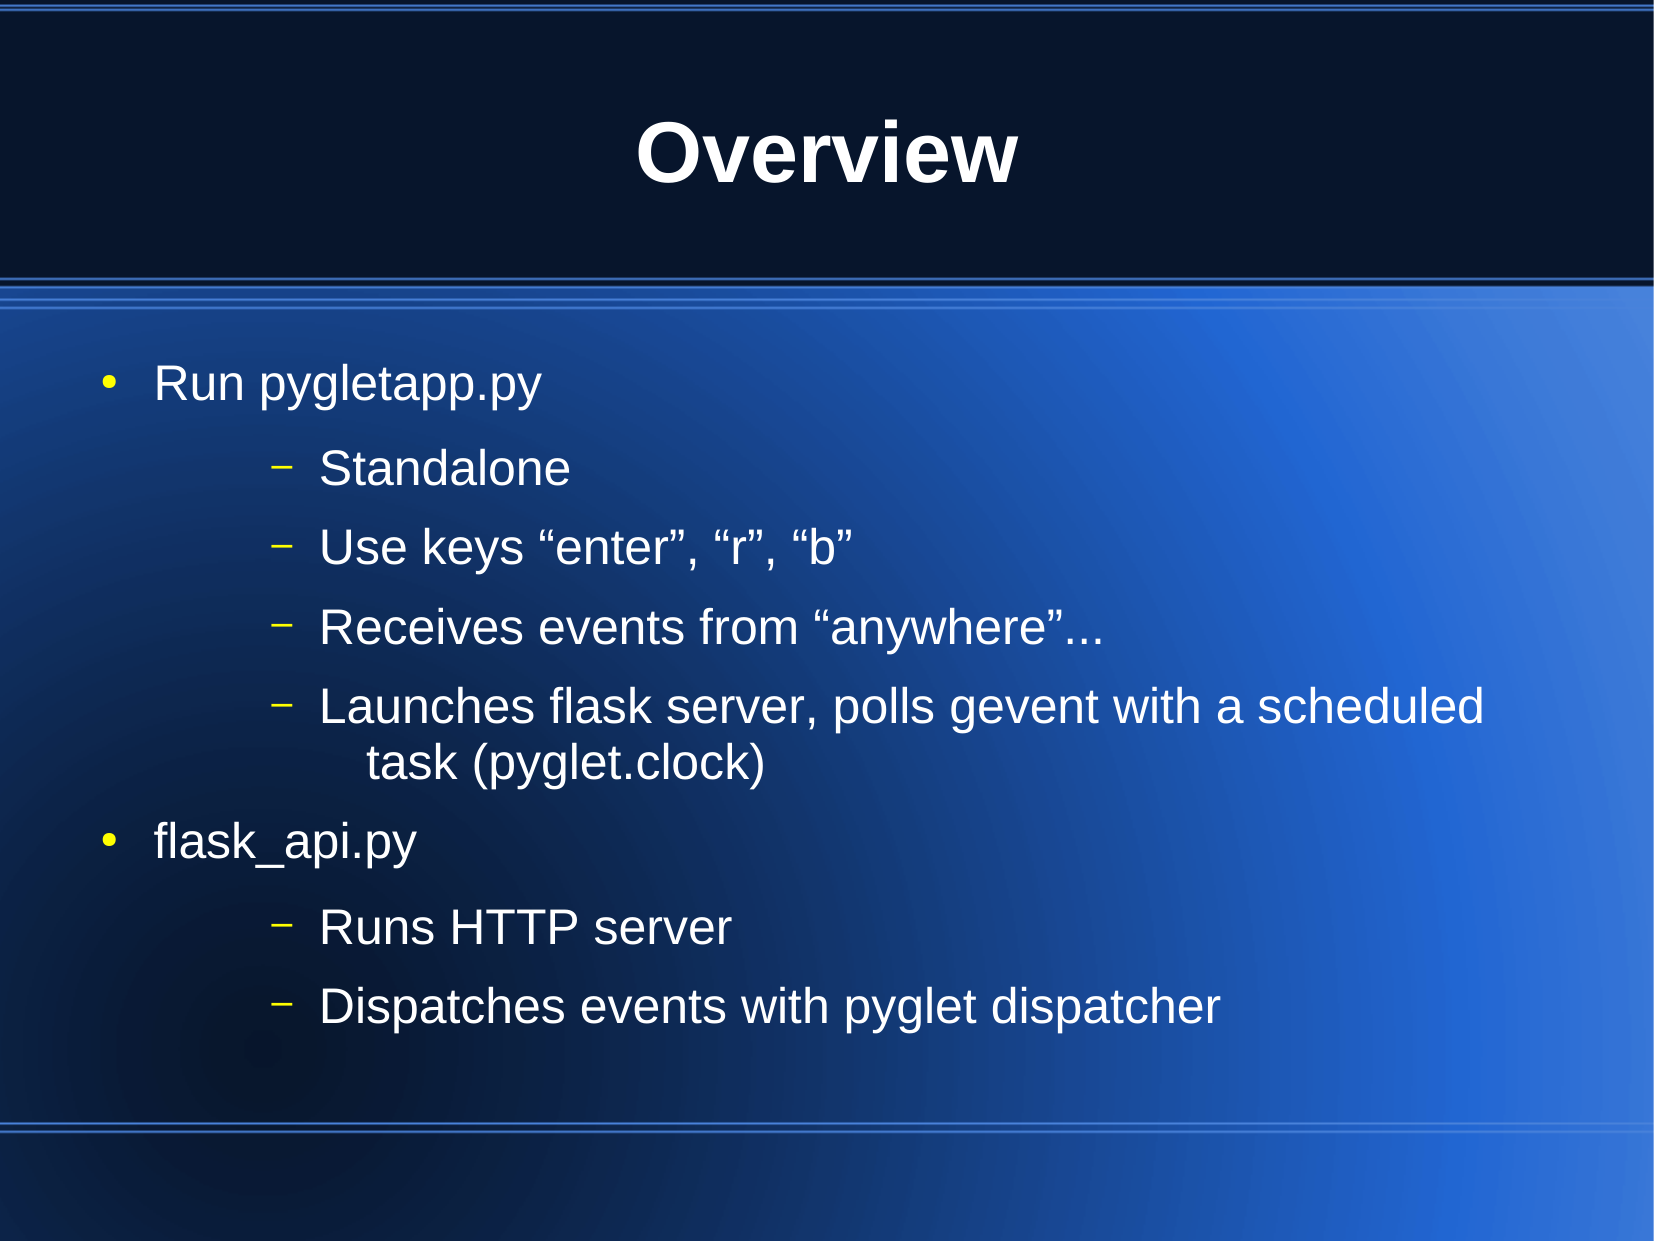

# Overview
Run pygletapp.py
Standalone
Use keys “enter”, “r”, “b”
Receives events from “anywhere”...
Launches flask server, polls gevent with a scheduled task (pyglet.clock)
flask_api.py
Runs HTTP server
Dispatches events with pyglet dispatcher